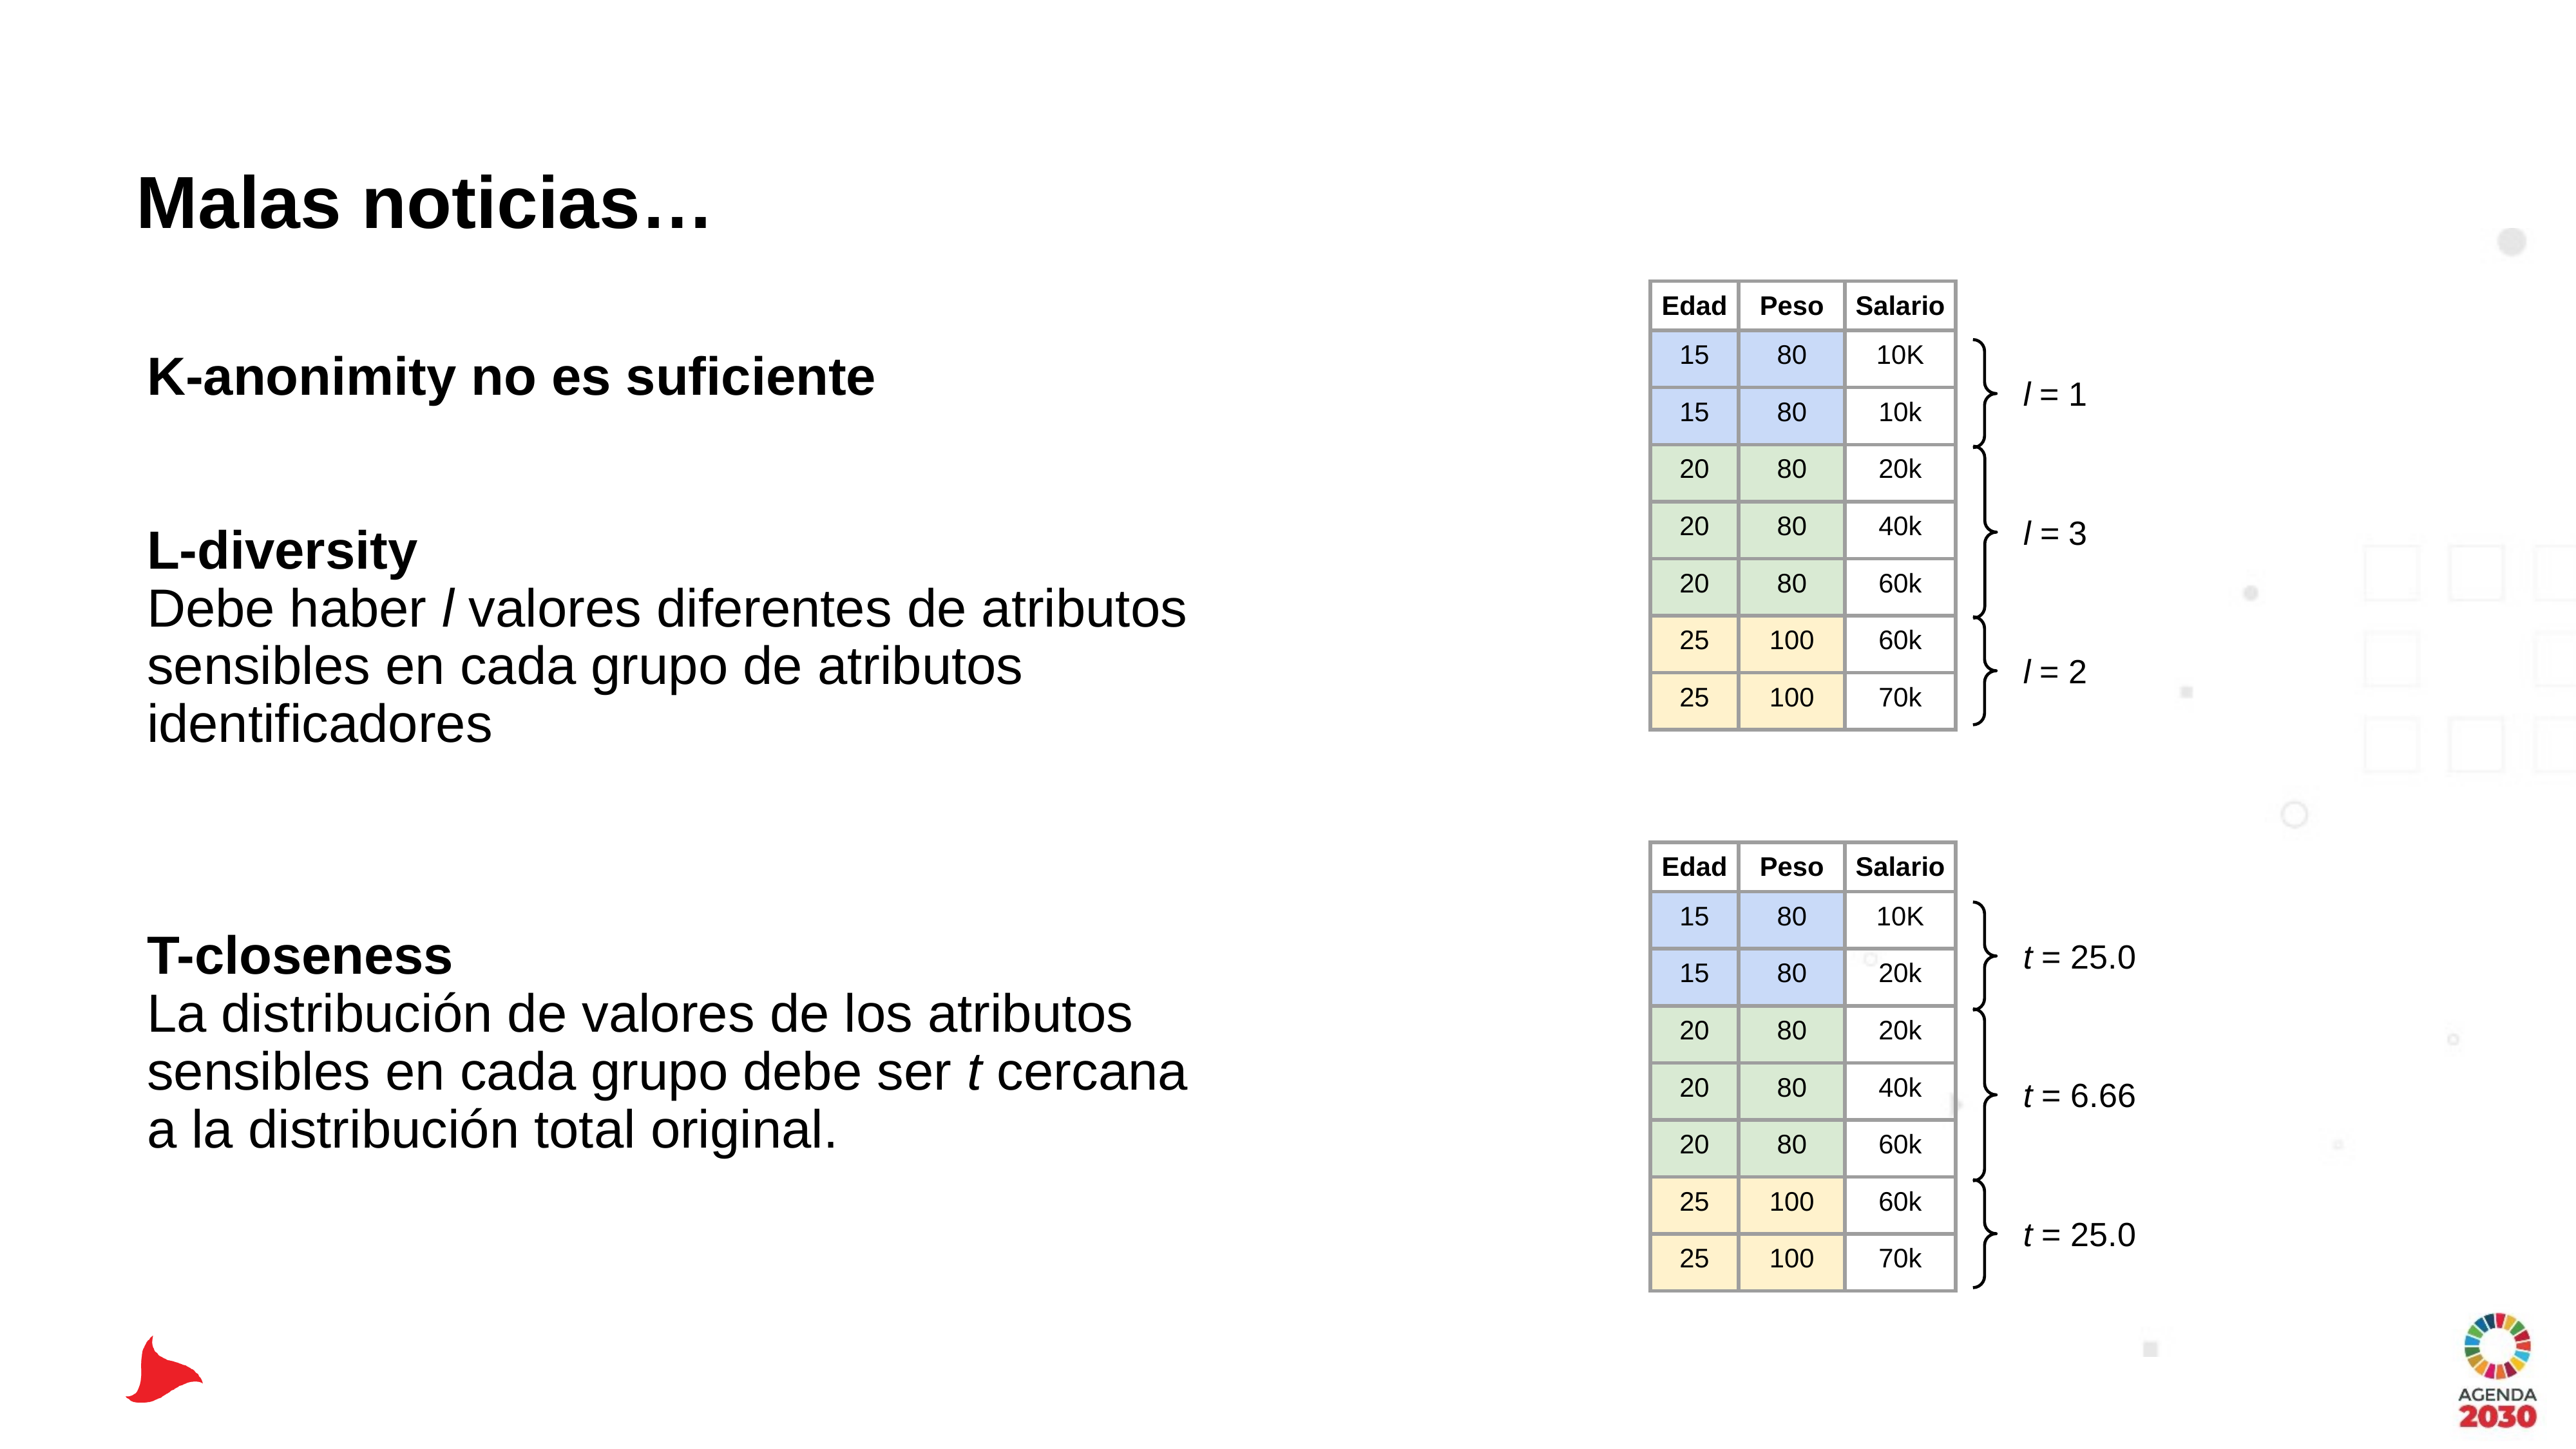

# Malas noticias…
| Edad | Peso | Salario |
| --- | --- | --- |
| 15 | 80 | 10K |
| 15 | 80 | 10k |
| 20 | 80 | 20k |
| 20 | 80 | 40k |
| 20 | 80 | 60k |
| 25 | 100 | 60k |
| 25 | 100 | 70k |
K-anonimity no es suficiente
L-diversity
Debe haber l valores diferentes de atributos sensibles en cada grupo de atributos identificadores
T-closeness
La distribución de valores de los atributos sensibles en cada grupo debe ser t cercana a la distribución total original.
l = 1
l = 3
l = 2
| Edad | Peso | Salario |
| --- | --- | --- |
| 15 | 80 | 10K |
| 15 | 80 | 20k |
| 20 | 80 | 20k |
| 20 | 80 | 40k |
| 20 | 80 | 60k |
| 25 | 100 | 60k |
| 25 | 100 | 70k |
t = 25.0
t = 6.66
t = 25.0